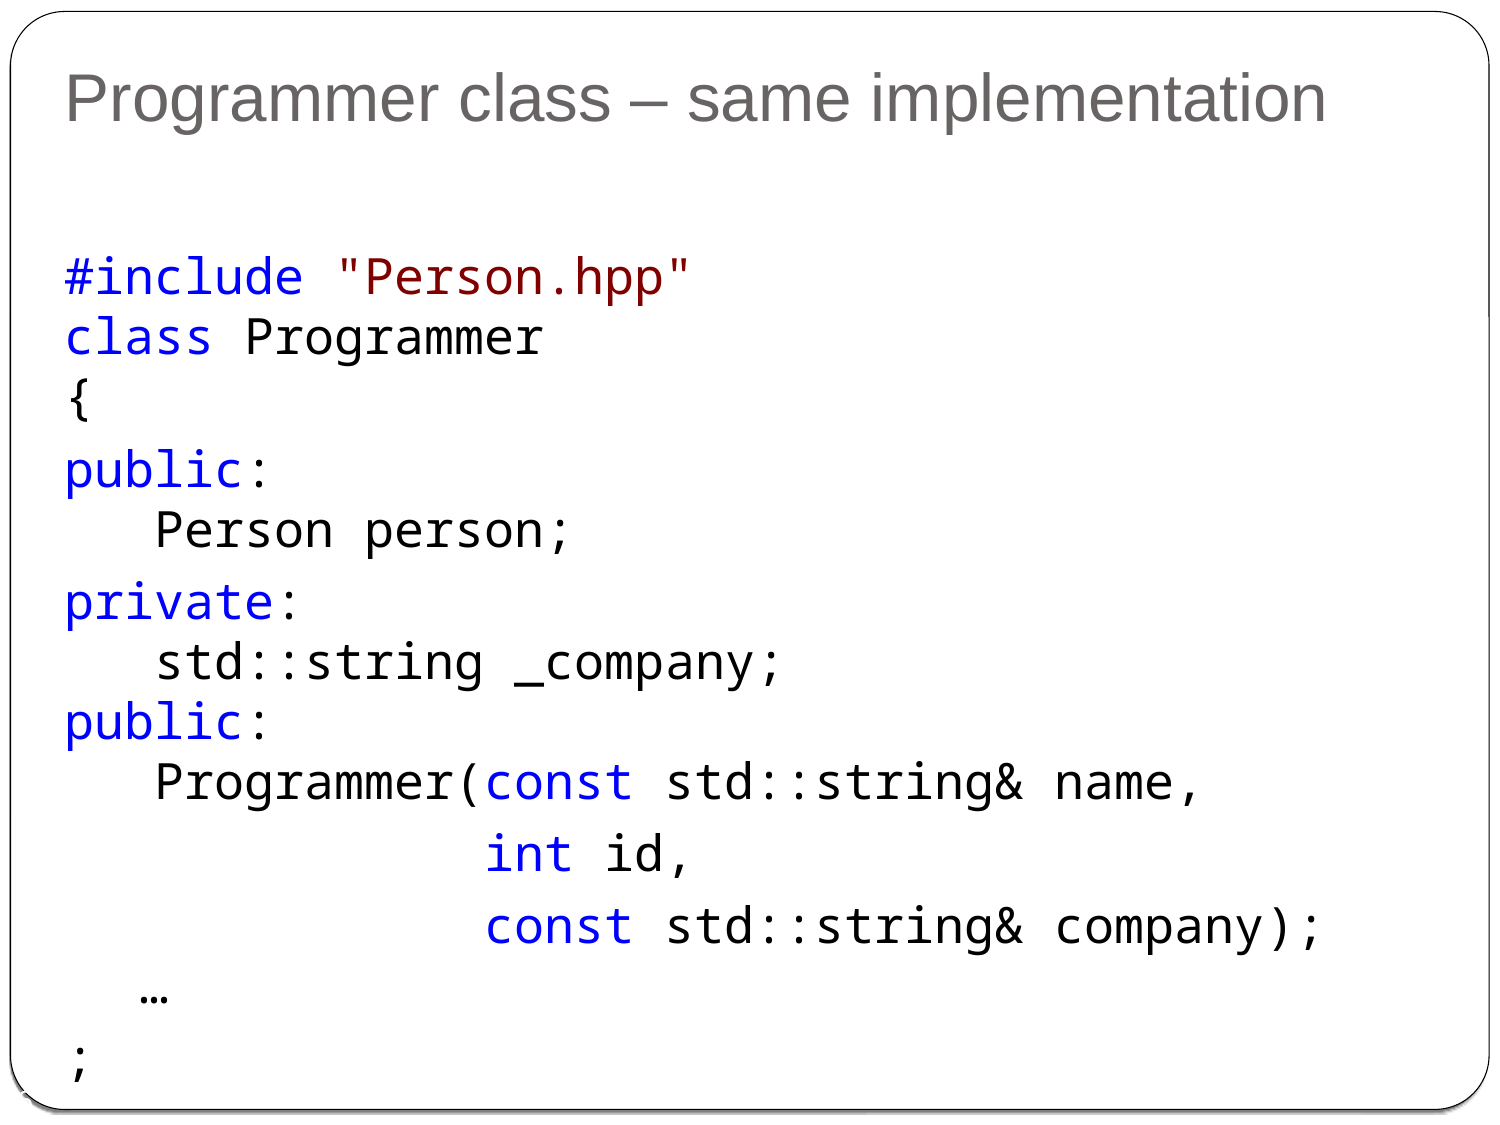

# Programmer class – same implementation
#include "Person.hpp"
class Programmer
{
public:
 Person person;
private:
   std::string _company;
public:
   Programmer(const std::string& name,
 int id,
 const std::string& company);
	…
;